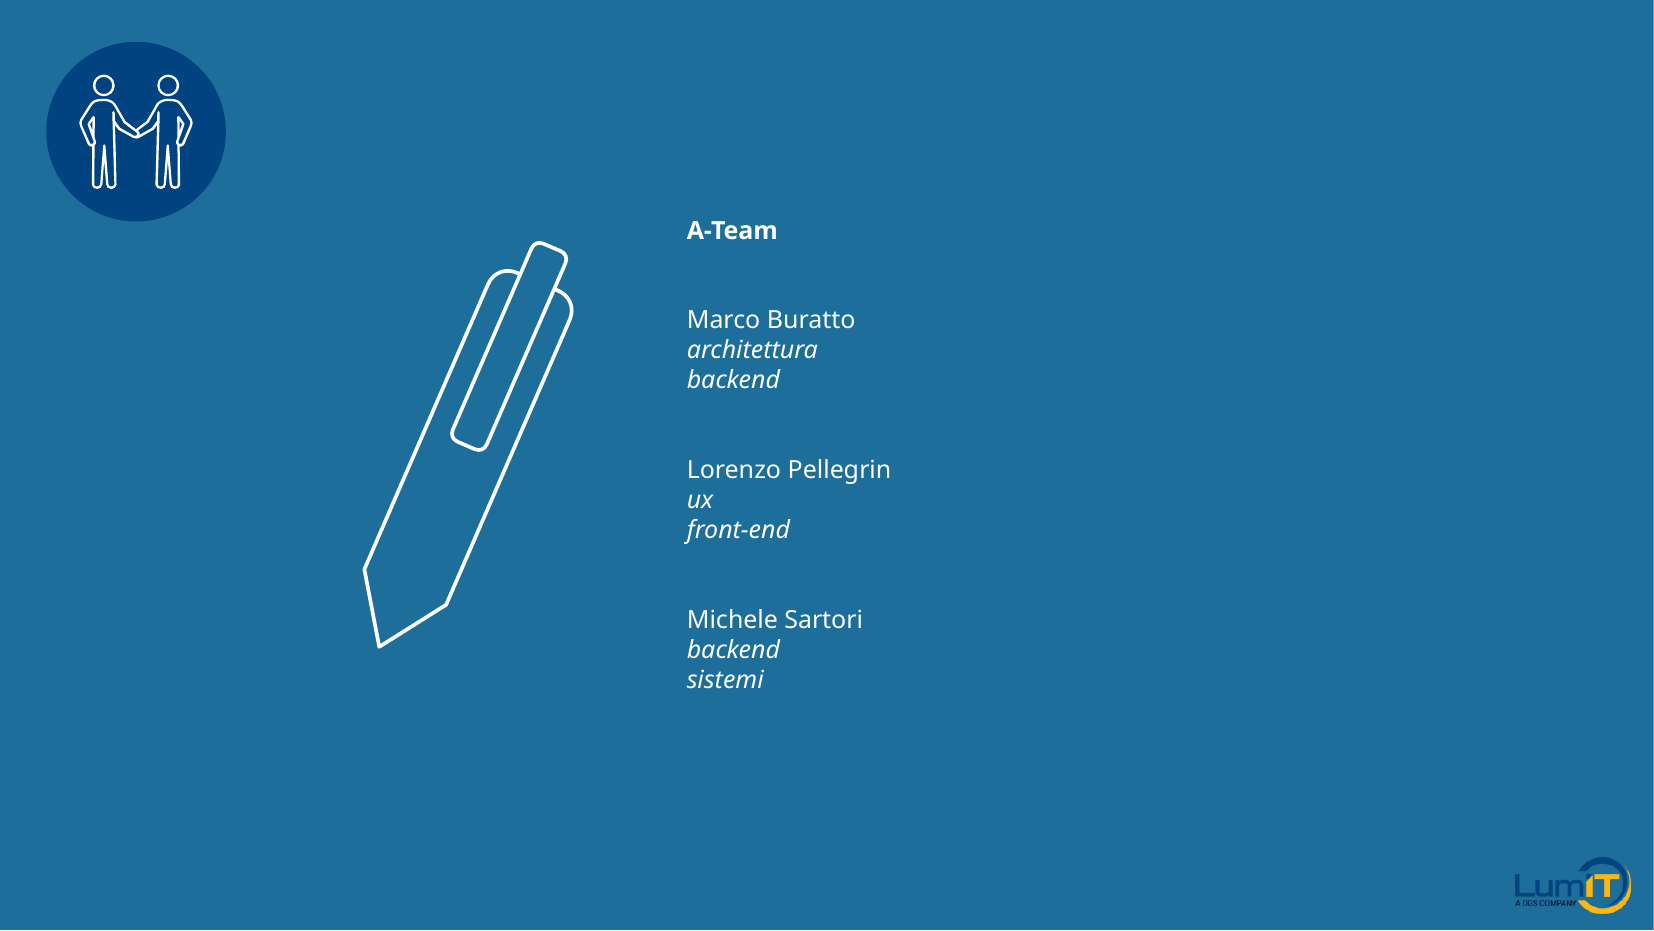

A-Team
Marco Buratto
architettura
backend
Lorenzo Pellegrin
ux
front-end
Michele Sartori
backend
sistemi